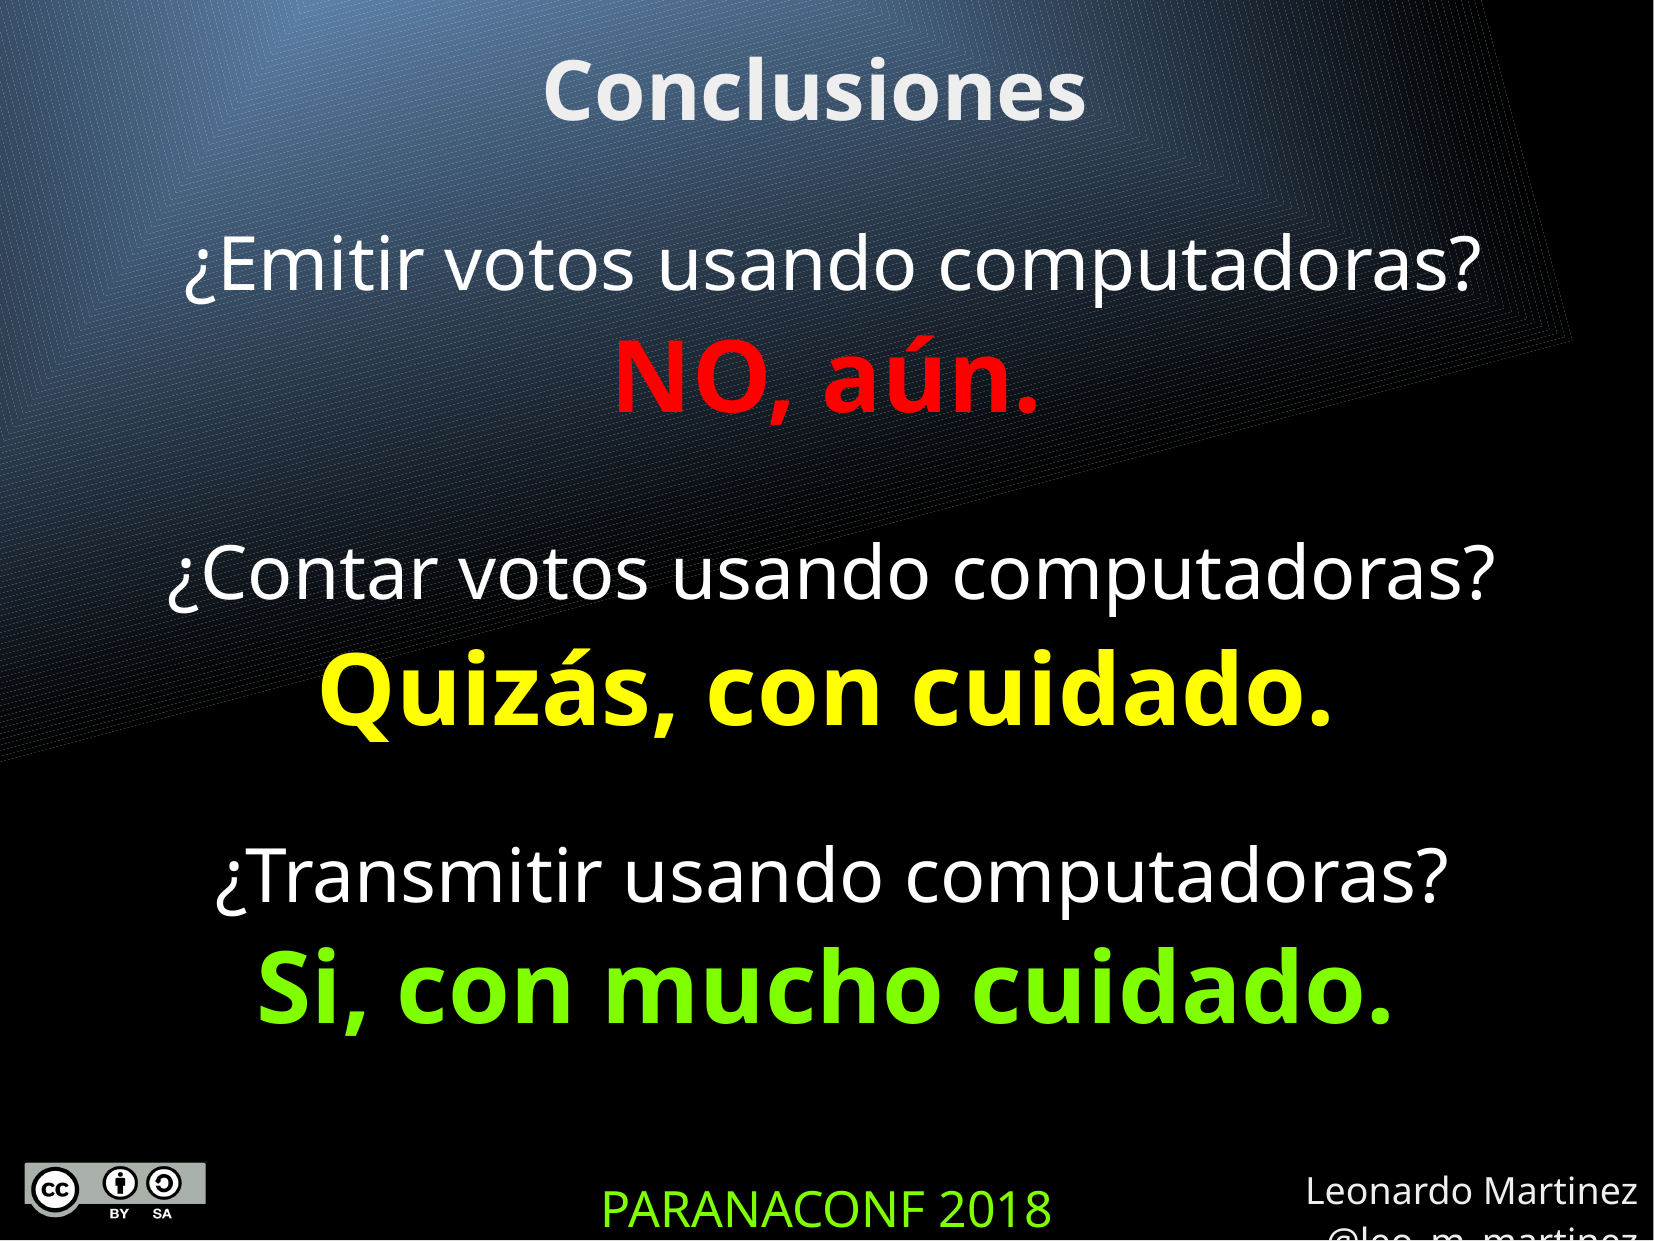

# Conclusiones
¿Emitir votos usando computadoras?
NO, aún.
¿Contar votos usando computadoras?
Quizás, con cuidado.
¿Transmitir usando computadoras?
Si, con mucho cuidado.
Leonardo Martinez
@leo_m_martinez
PARANACONF 2018